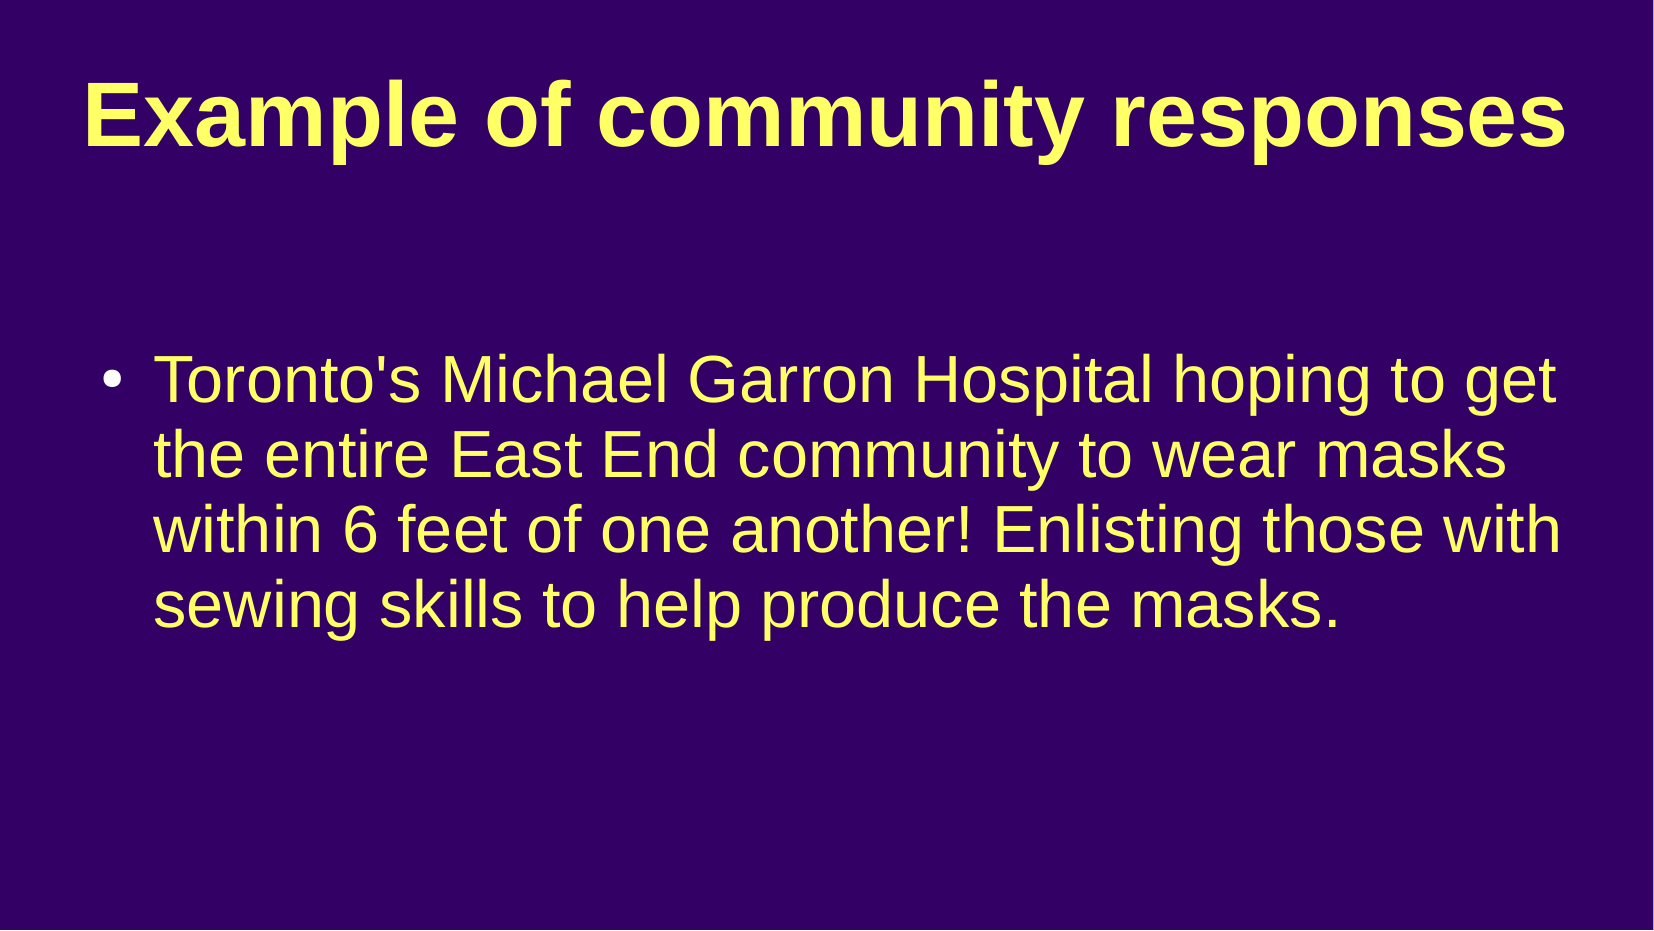

# Example of community responses
Toronto's Michael Garron Hospital hoping to get the entire East End community to wear masks within 6 feet of one another! Enlisting those with sewing skills to help produce the masks.